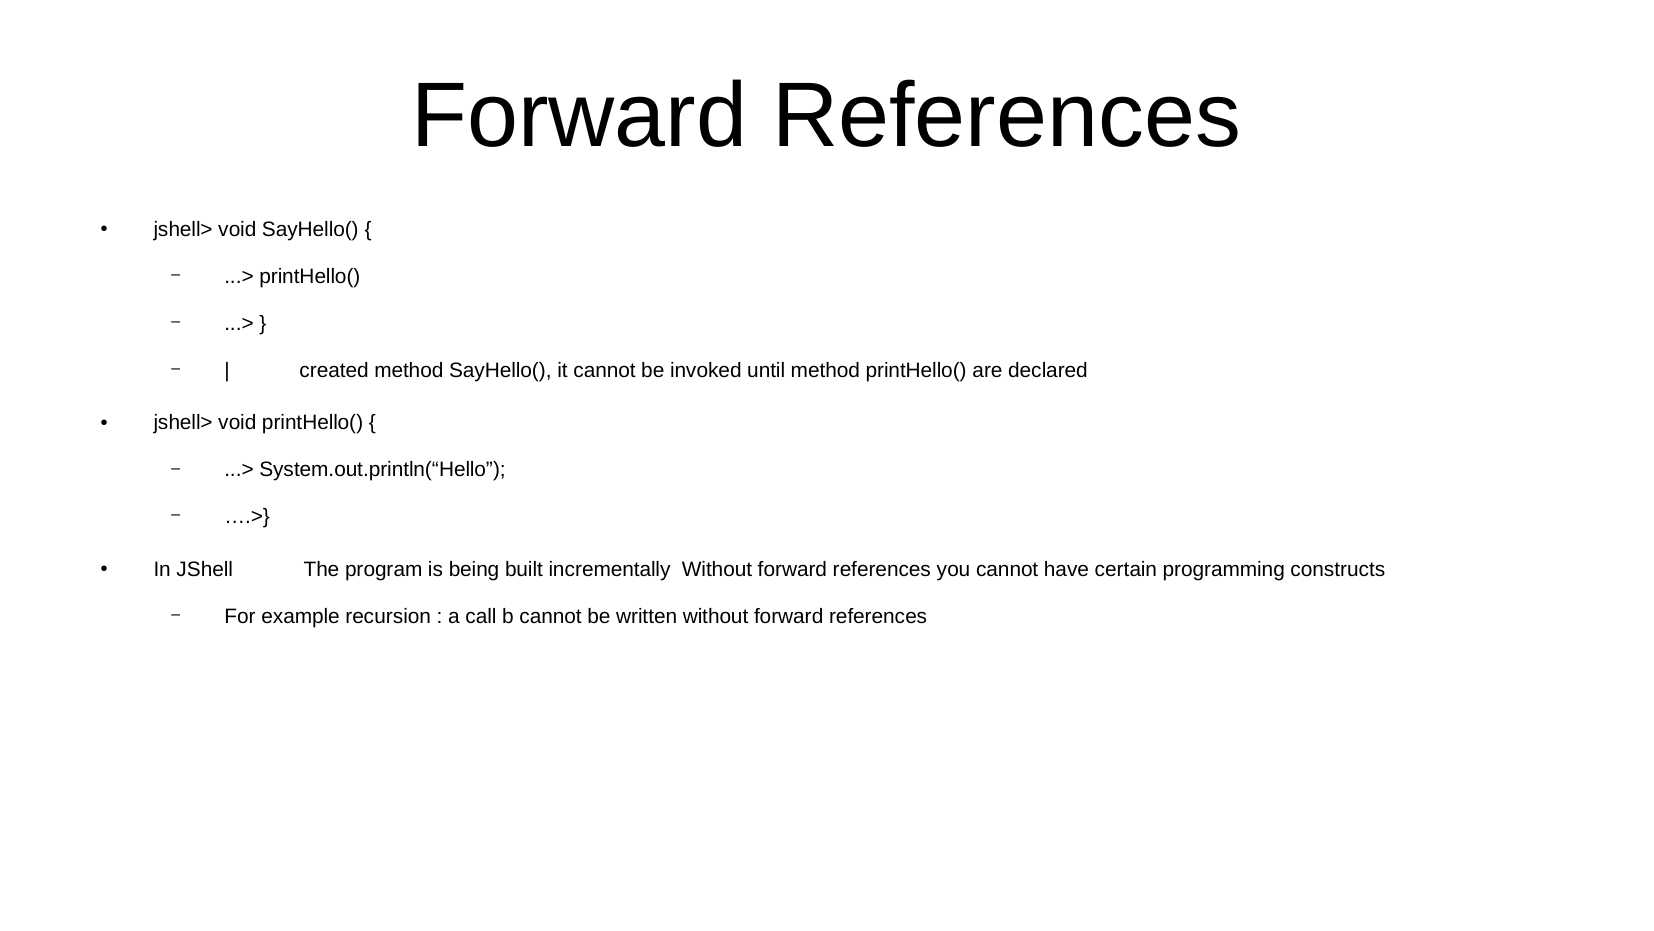

# Forward References
jshell> void SayHello() {
...> printHello()
...> }
|	created method SayHello(), it cannot be invoked until method printHello() are declared
jshell> void printHello() {
...> System.out.println(“Hello”);
….>}
In JShell	The program is being built incrementally Without forward references you cannot have certain programming constructs
For example recursion : a call b cannot be written without forward references